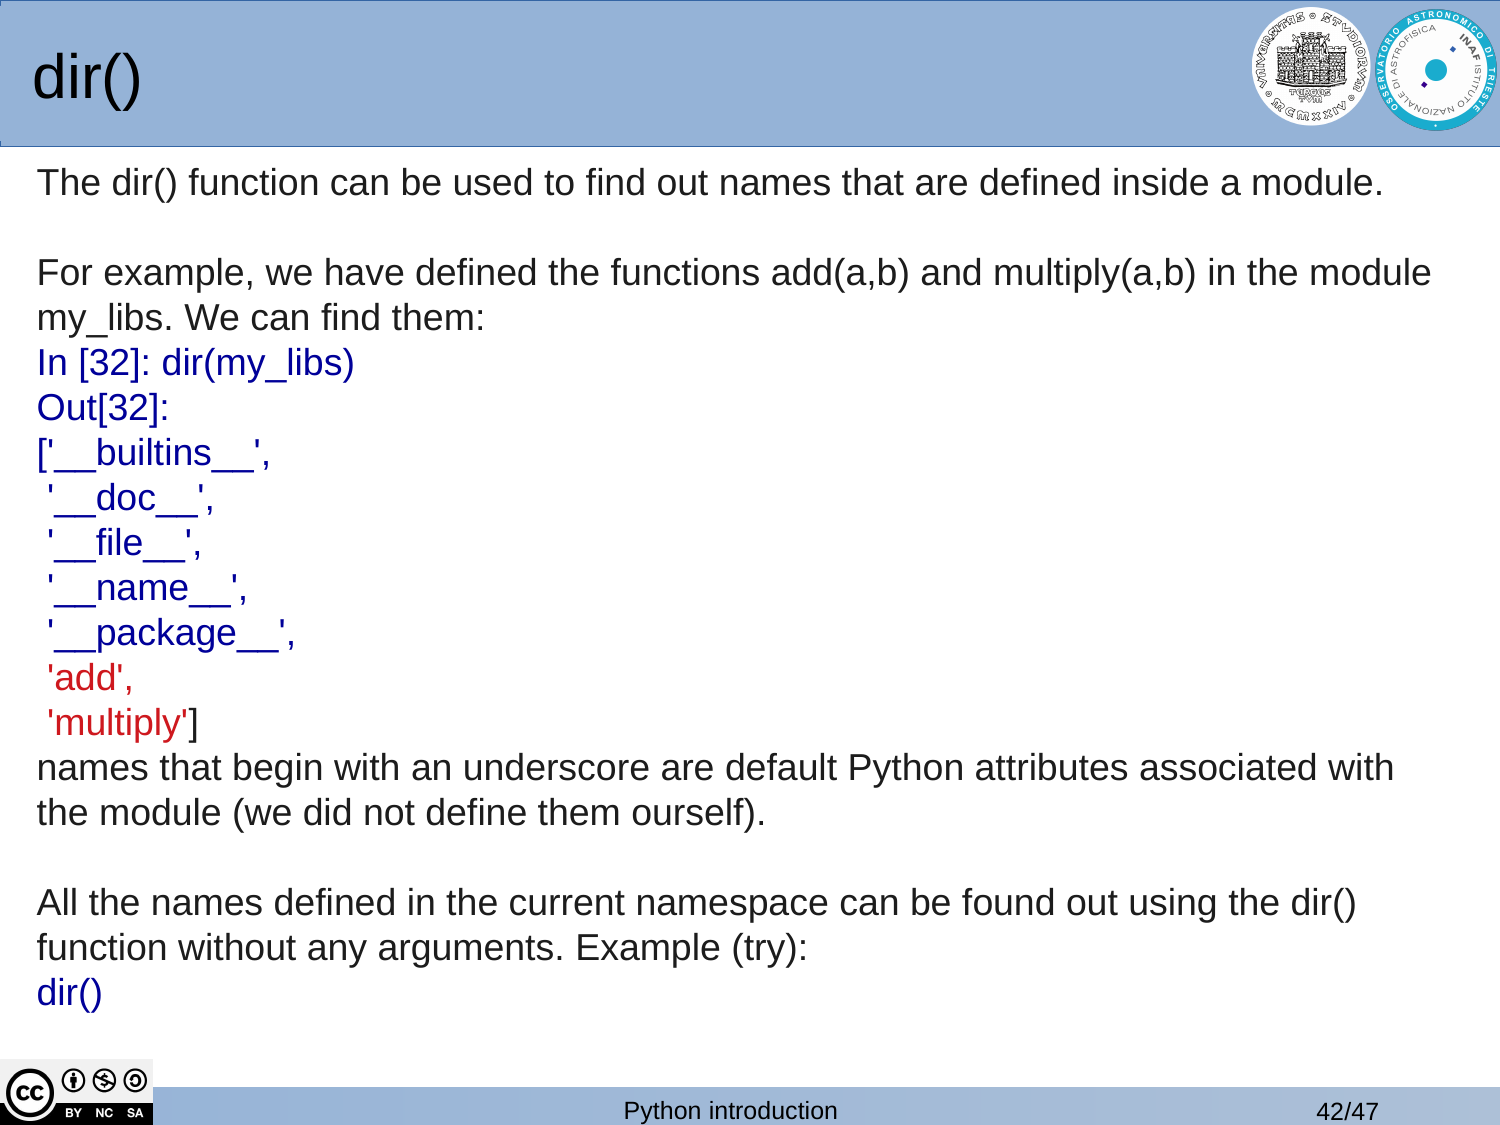

dir()
# The dir() function can be used to find out names that are defined inside a module.
For example, we have defined the functions add(a,b) and multiply(a,b) in the module my_libs. We can find them:
In [32]: dir(my_libs)
Out[32]:
['__builtins__',
 '__doc__',
 '__file__',
 '__name__',
 '__package__',
 'add',
 'multiply']
names that begin with an underscore are default Python attributes associated with the module (we did not define them ourself).
All the names defined in the current namespace can be found out using the dir() function without any arguments. Example (try):
dir()